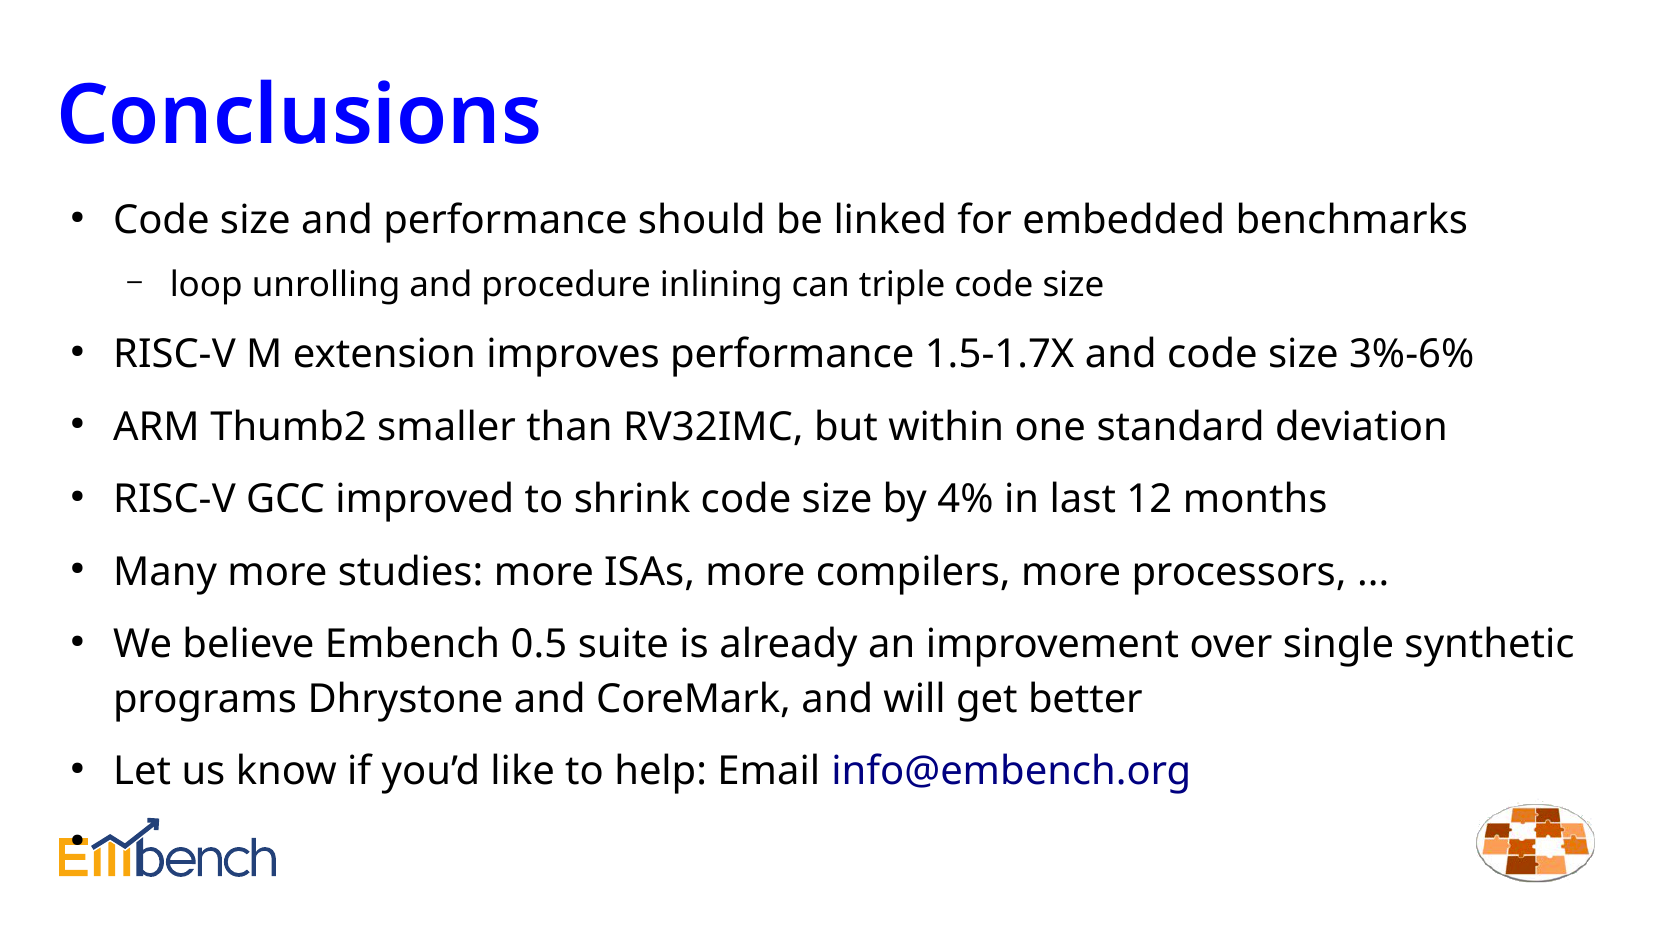

# Conclusions
Code size and performance should be linked for embedded benchmarks
loop unrolling and procedure inlining can triple code size
RISC-V M extension improves performance 1.5-1.7X and code size 3%-6%
ARM Thumb2 smaller than RV32IMC, but within one standard deviation
RISC-V GCC improved to shrink code size by 4% in last 12 months
Many more studies: more ISAs, more compilers, more processors, ...
We believe Embench 0.5 suite is already an improvement over single synthetic programs Dhrystone and CoreMark, and will get better
Let us know if you’d like to help: Email info@embench.org